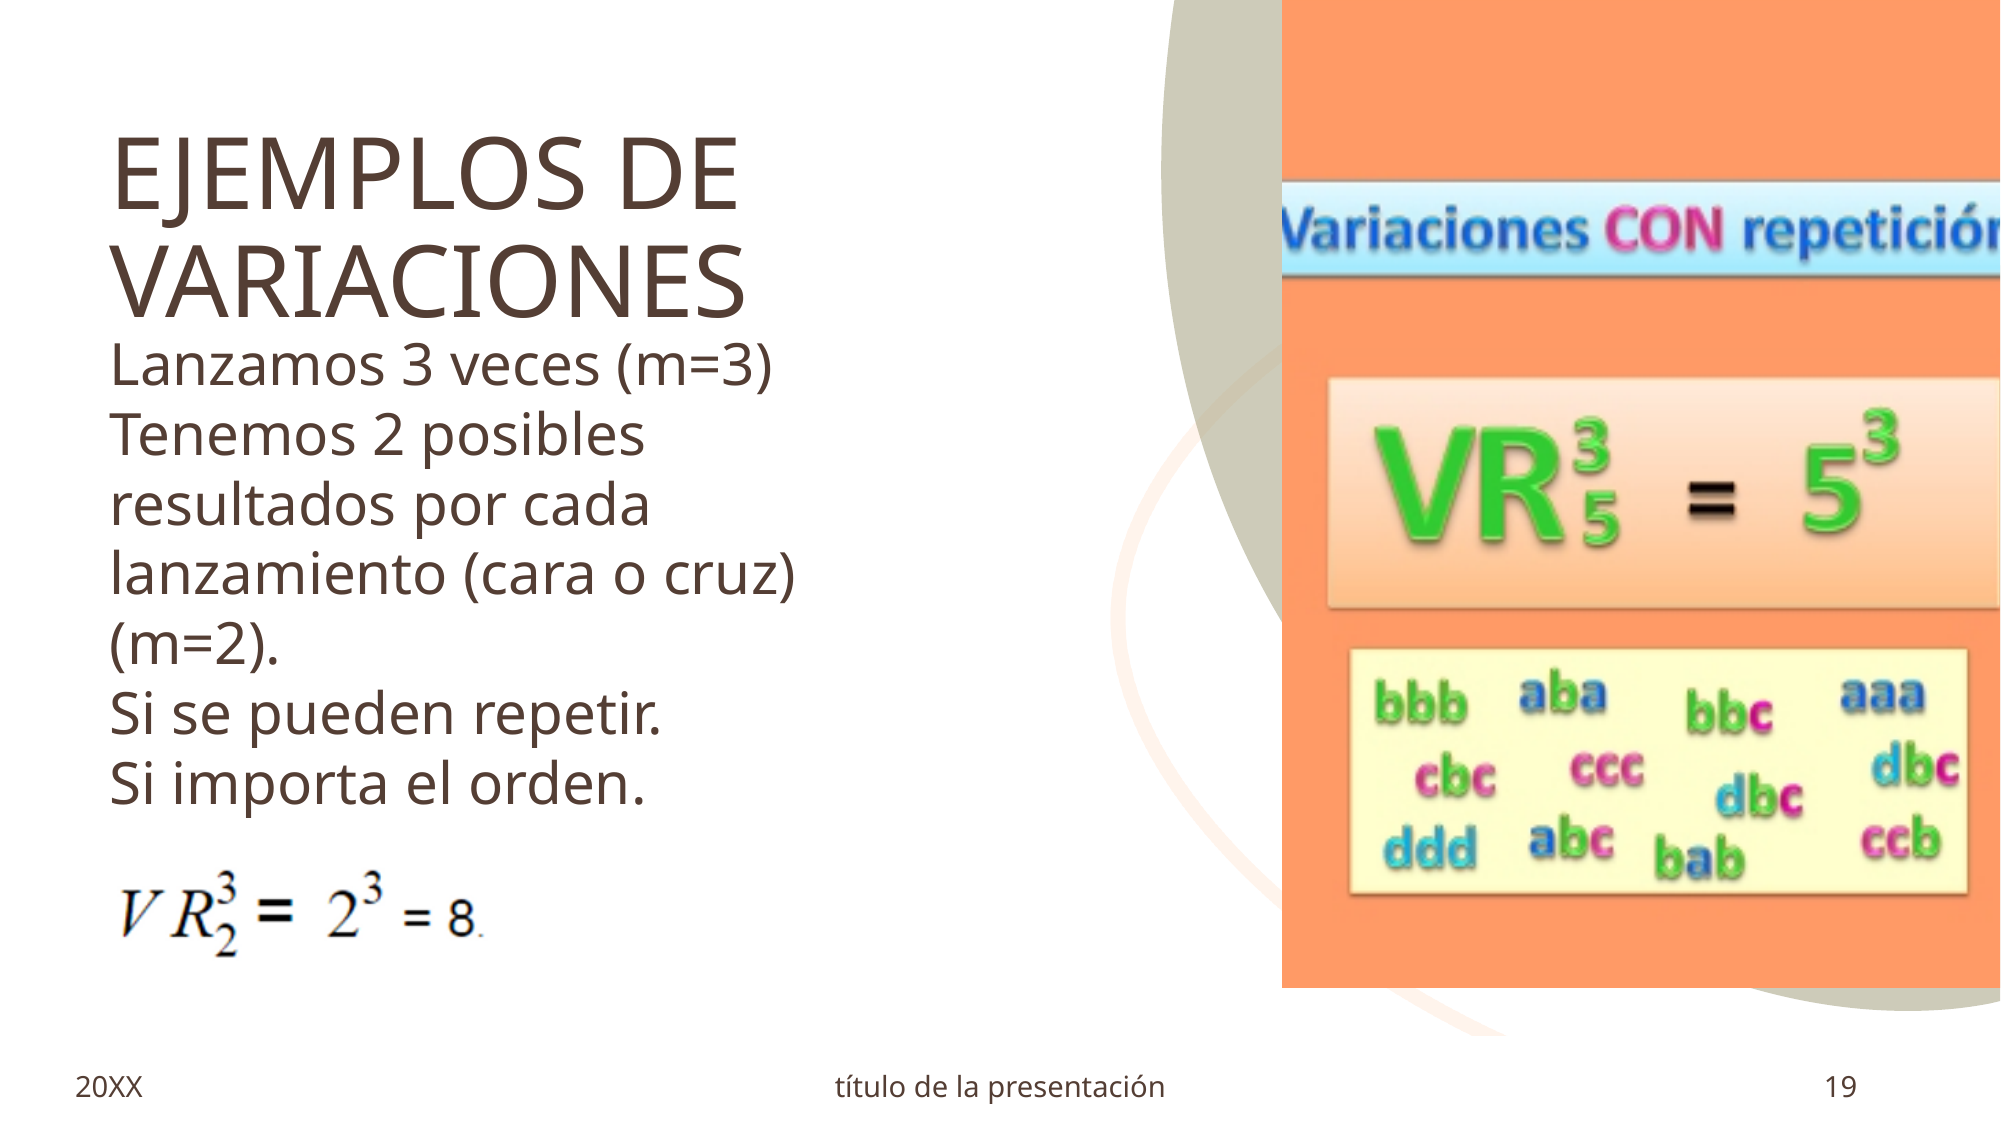

# EJEMPLOS DE VARIACIONES
Lanzamos 3 veces (m=3)
Tenemos 2 posibles resultados por cada lanzamiento (cara o cruz) (m=2).
Si se pueden repetir.
Si importa el orden.
20XX
título de la presentación